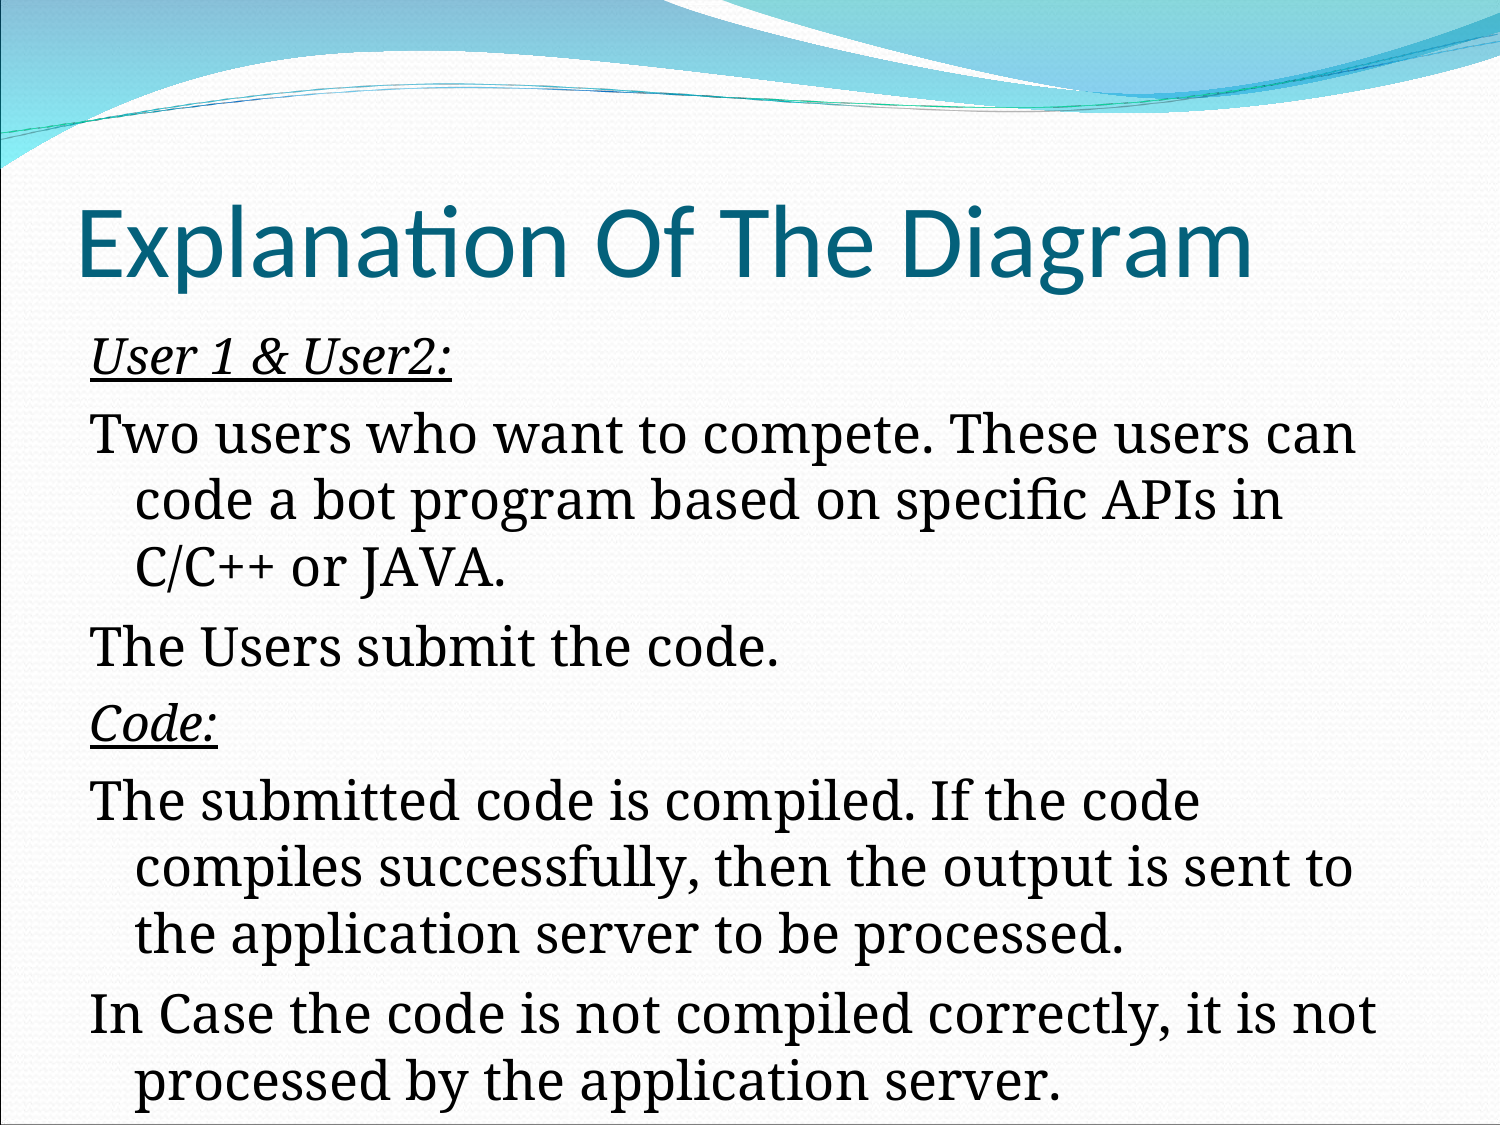

# Explanation Of The Diagram
User 1 & User2:
Two users who want to compete. These users can code a bot program based on specific APIs in C/C++ or JAVA.
The Users submit the code.
Code:
The submitted code is compiled. If the code compiles successfully, then the output is sent to the application server to be processed.
In Case the code is not compiled correctly, it is not processed by the application server.